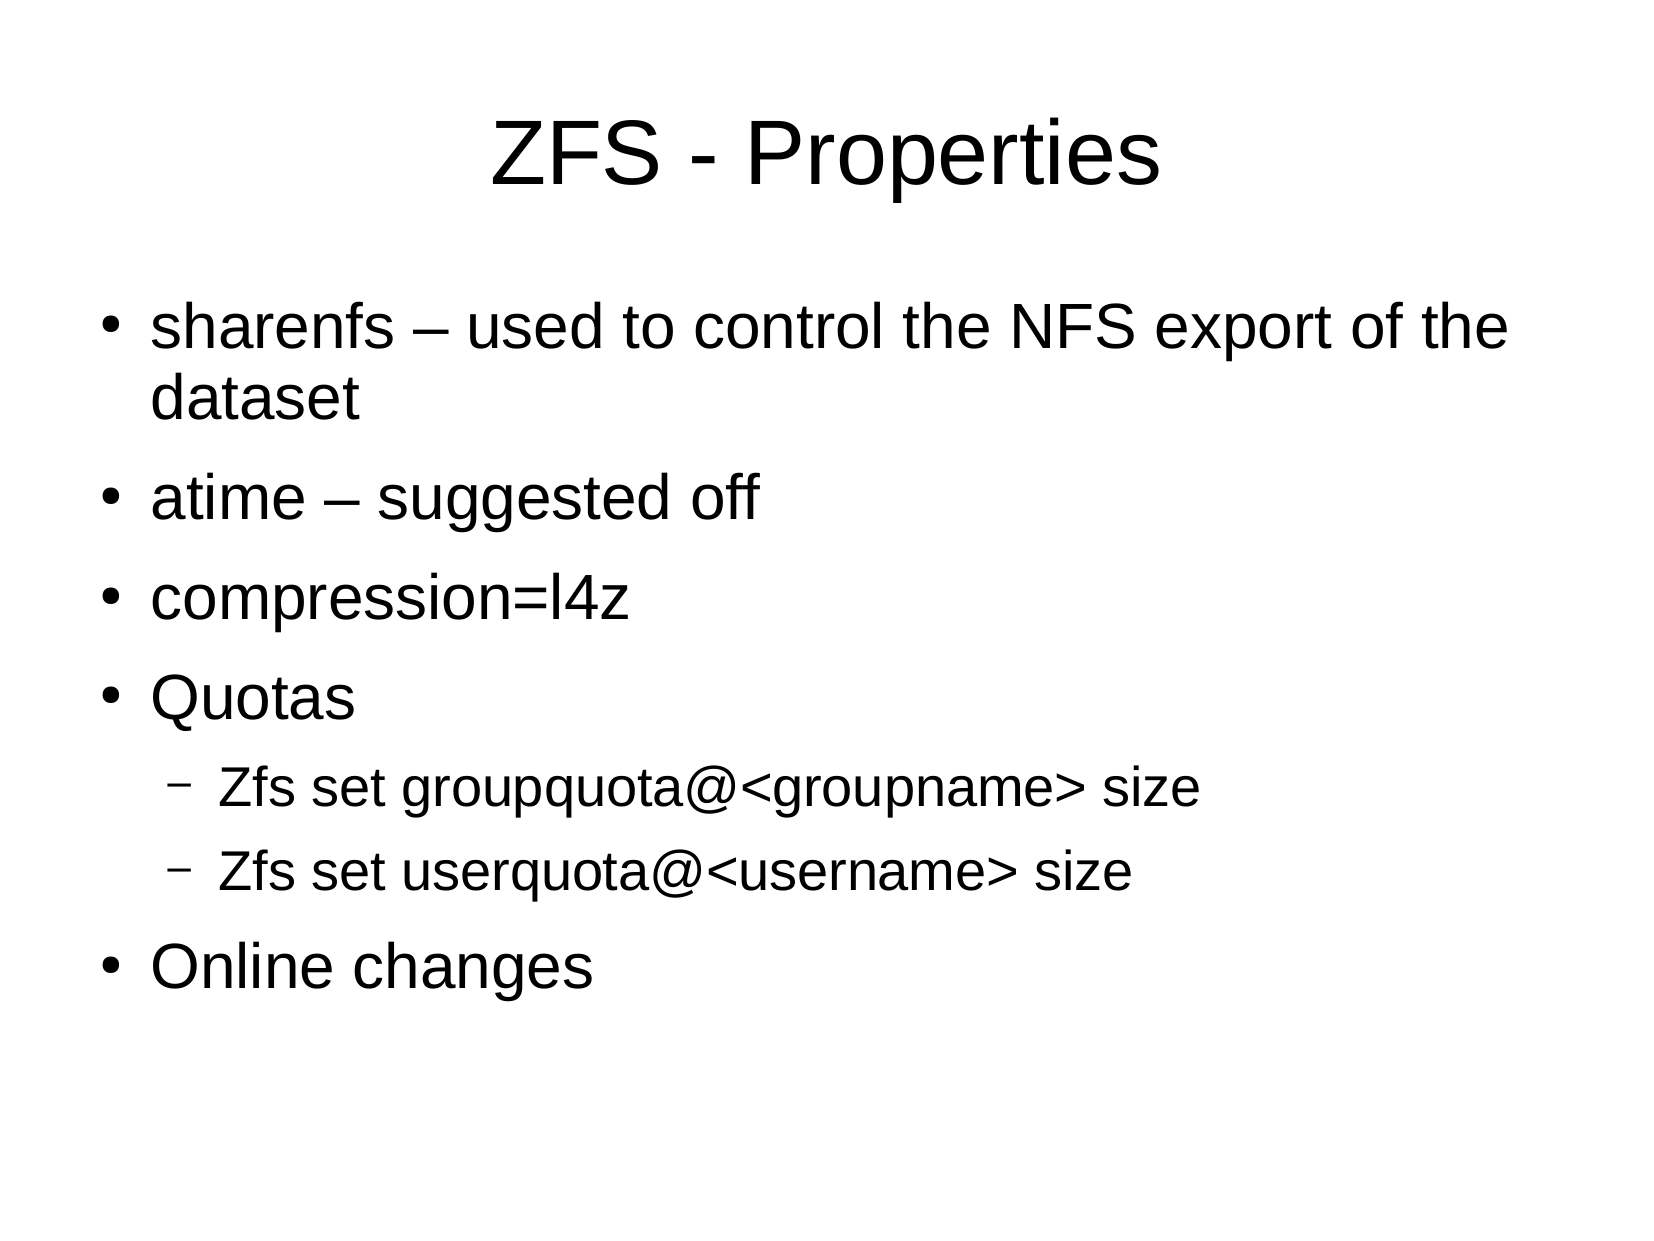

# ZFS - Properties
sharenfs – used to control the NFS export of the dataset
atime – suggested off
compression=l4z
Quotas
Zfs set groupquota@<groupname> size
Zfs set userquota@<username> size
Online changes